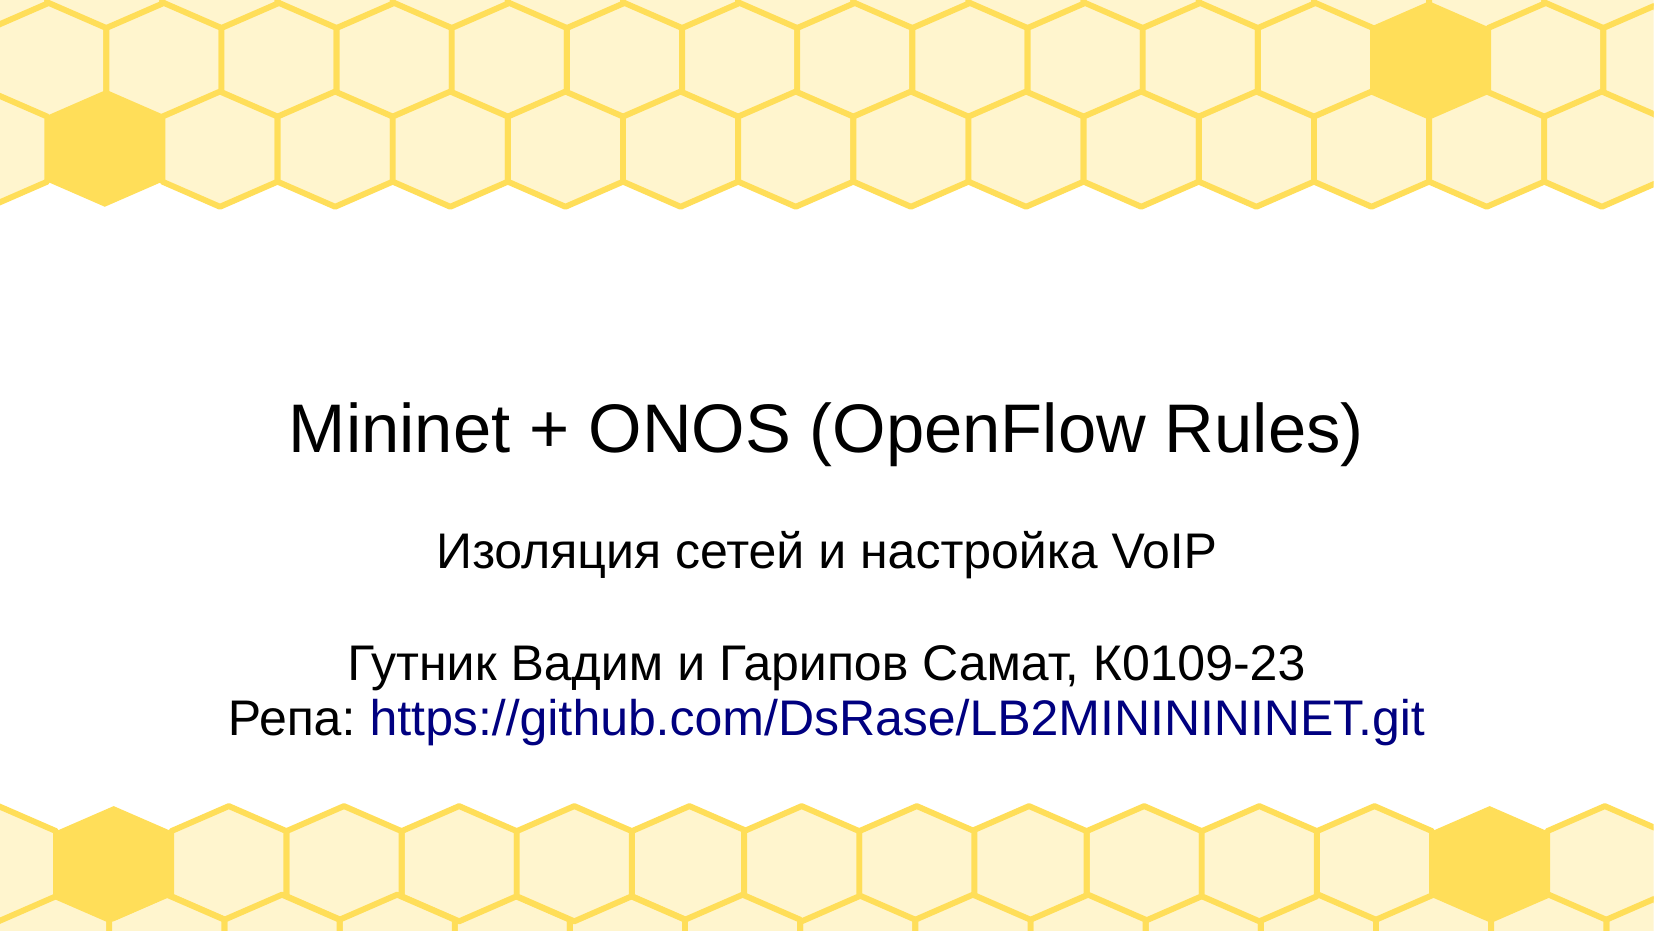

# Mininet + ONOS (OpenFlow Rules)
Изоляция сетей и настройка VoIP
Гутник Вадим и Гарипов Самат, К0109-23
Репа: https://github.com/DsRase/LB2MININININET.git